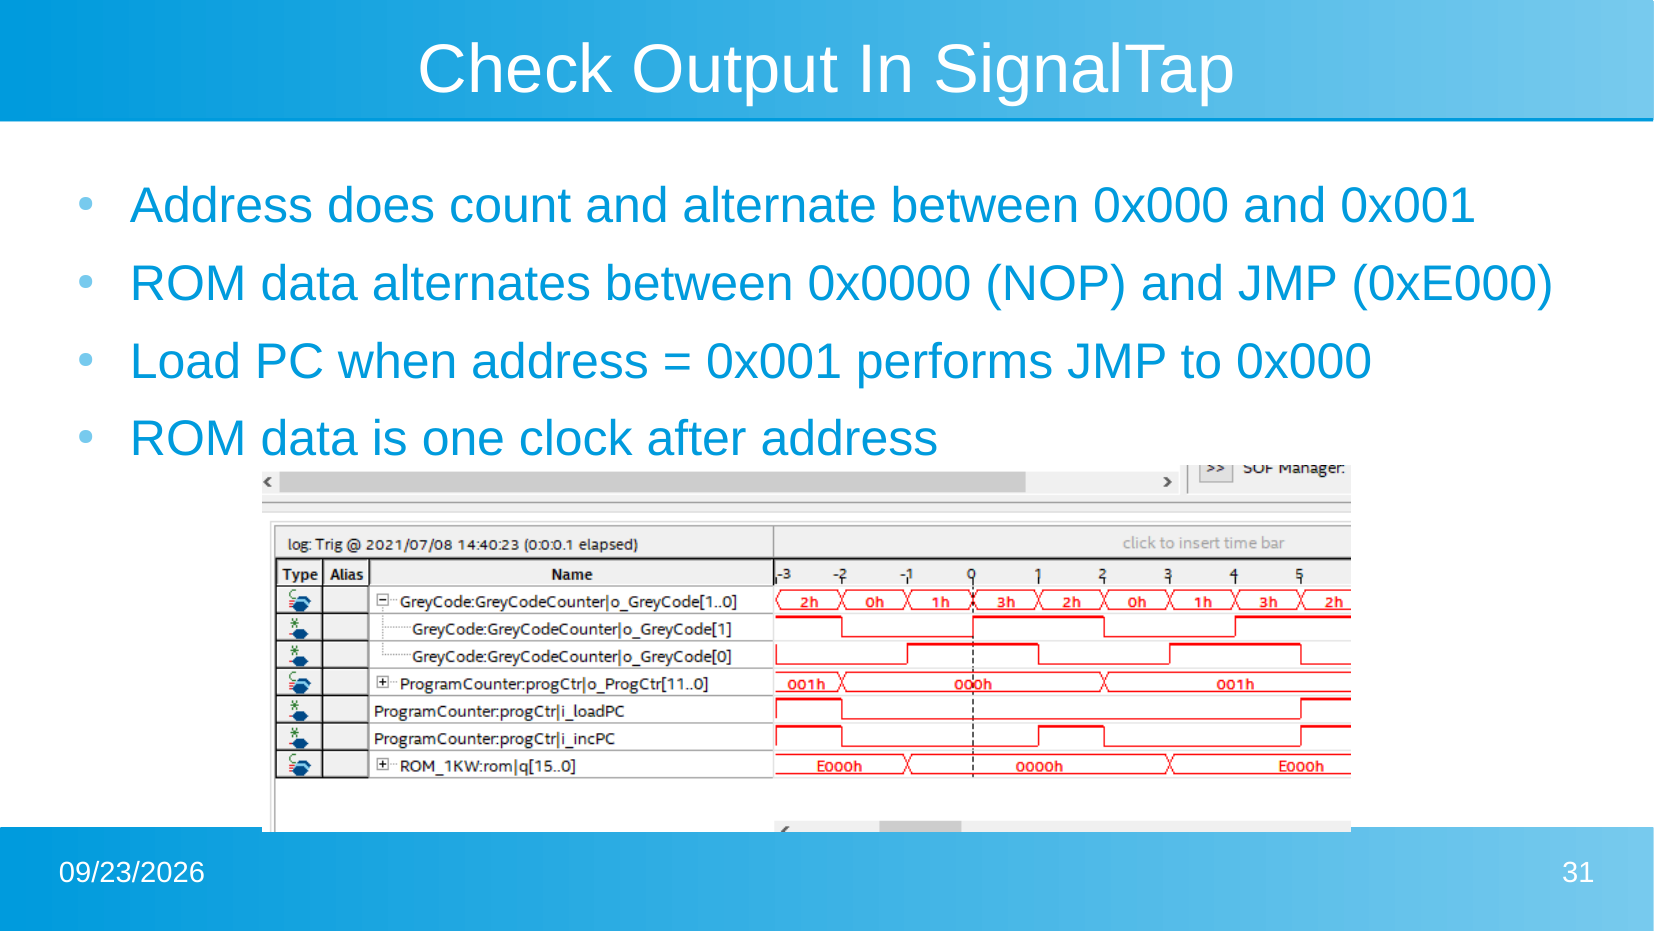

# Check Output In SignalTap
Address does count and alternate between 0x000 and 0x001
ROM data alternates between 0x0000 (NOP) and JMP (0xE000)
Load PC when address = 0x001 performs JMP to 0x000
ROM data is one clock after address
31